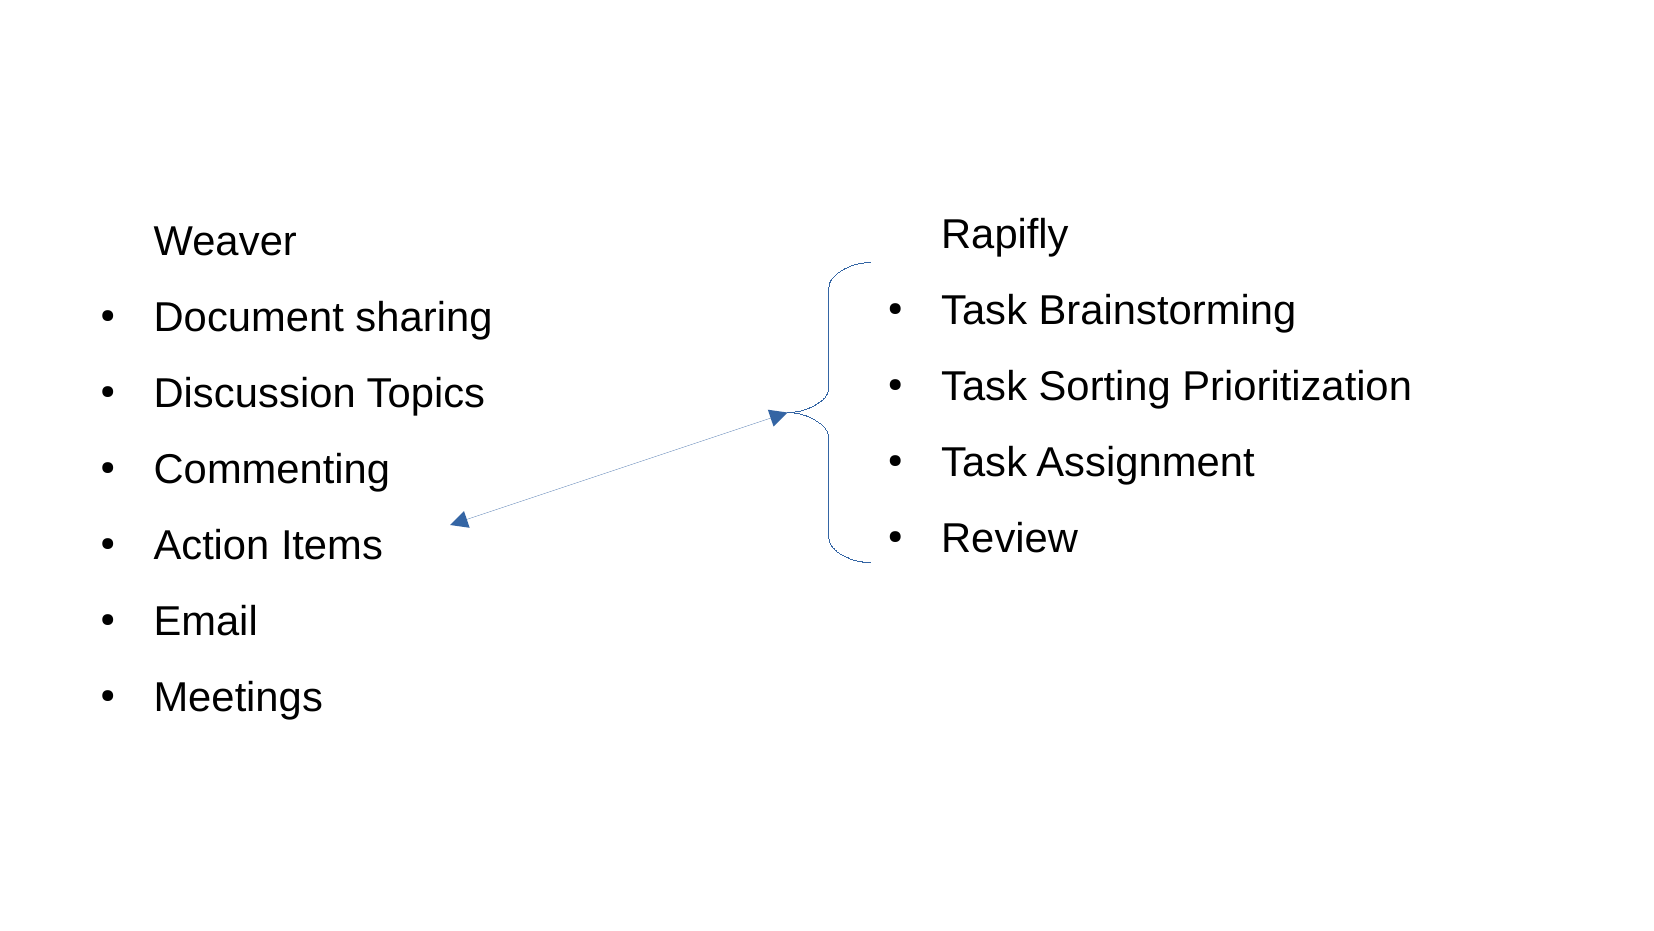

Rapifly
Task Brainstorming
Task Sorting Prioritization
Task Assignment
Review
# Weaver
Document sharing
Discussion Topics
Commenting
Action Items
Email
Meetings